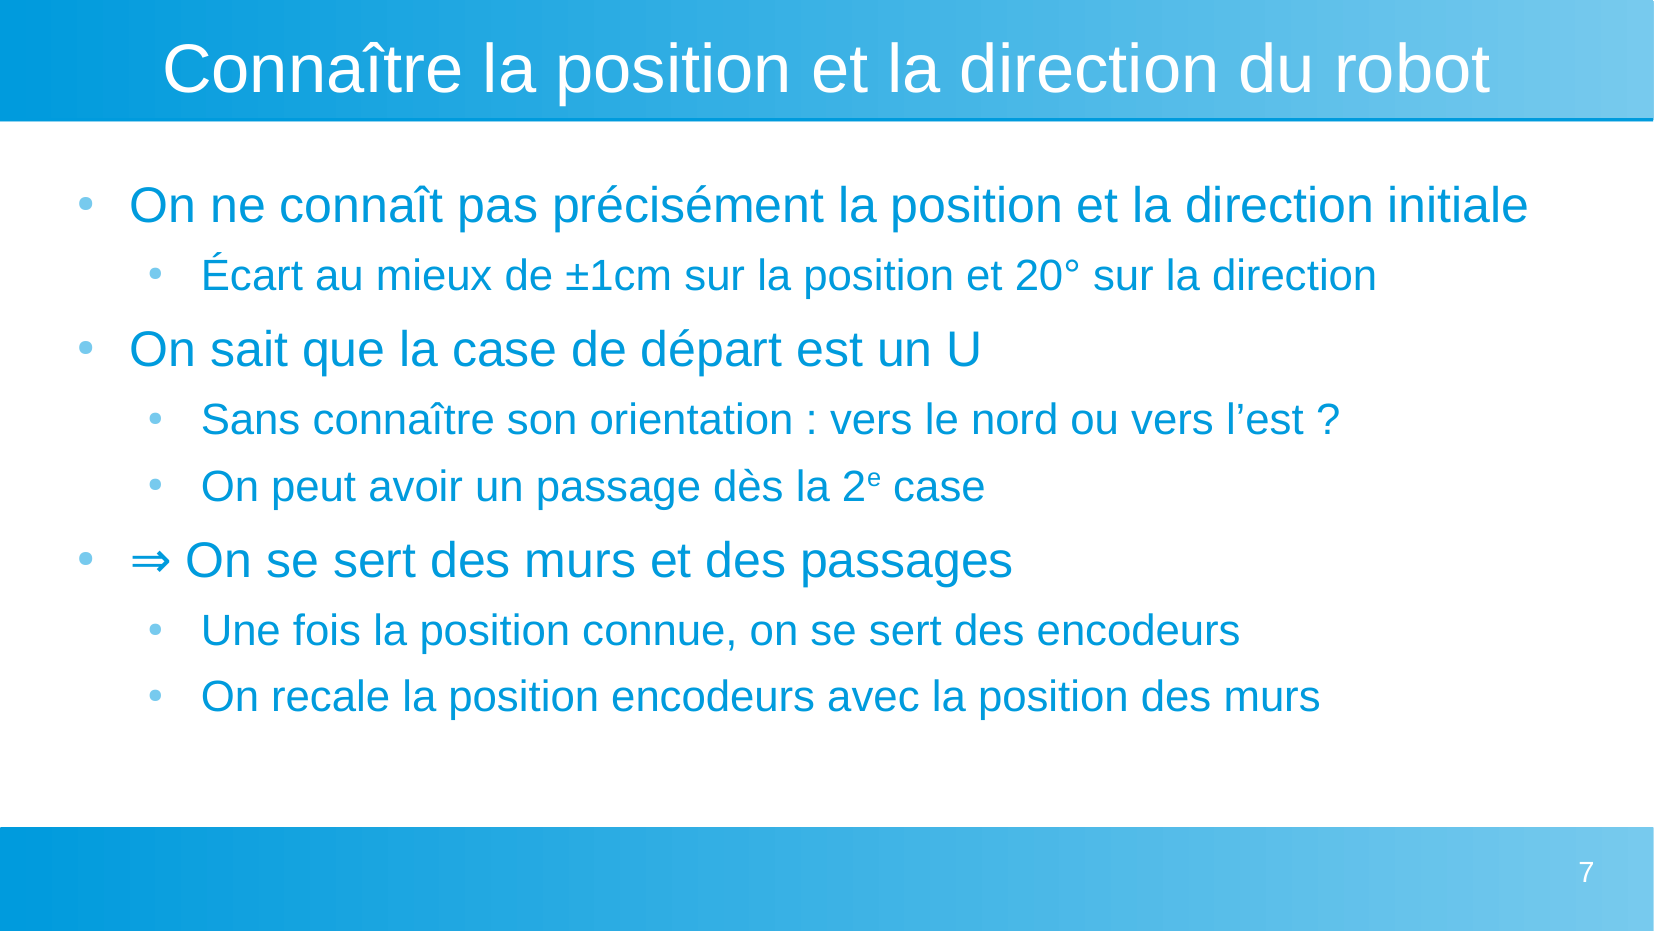

# Connaître la position et la direction du robot
On ne connaît pas précisément la position et la direction initiale
Écart au mieux de ±1cm sur la position et 20° sur la direction
On sait que la case de départ est un U
Sans connaître son orientation : vers le nord ou vers l’est ?
On peut avoir un passage dès la 2e case
⇒ On se sert des murs et des passages
Une fois la position connue, on se sert des encodeurs
On recale la position encodeurs avec la position des murs
7